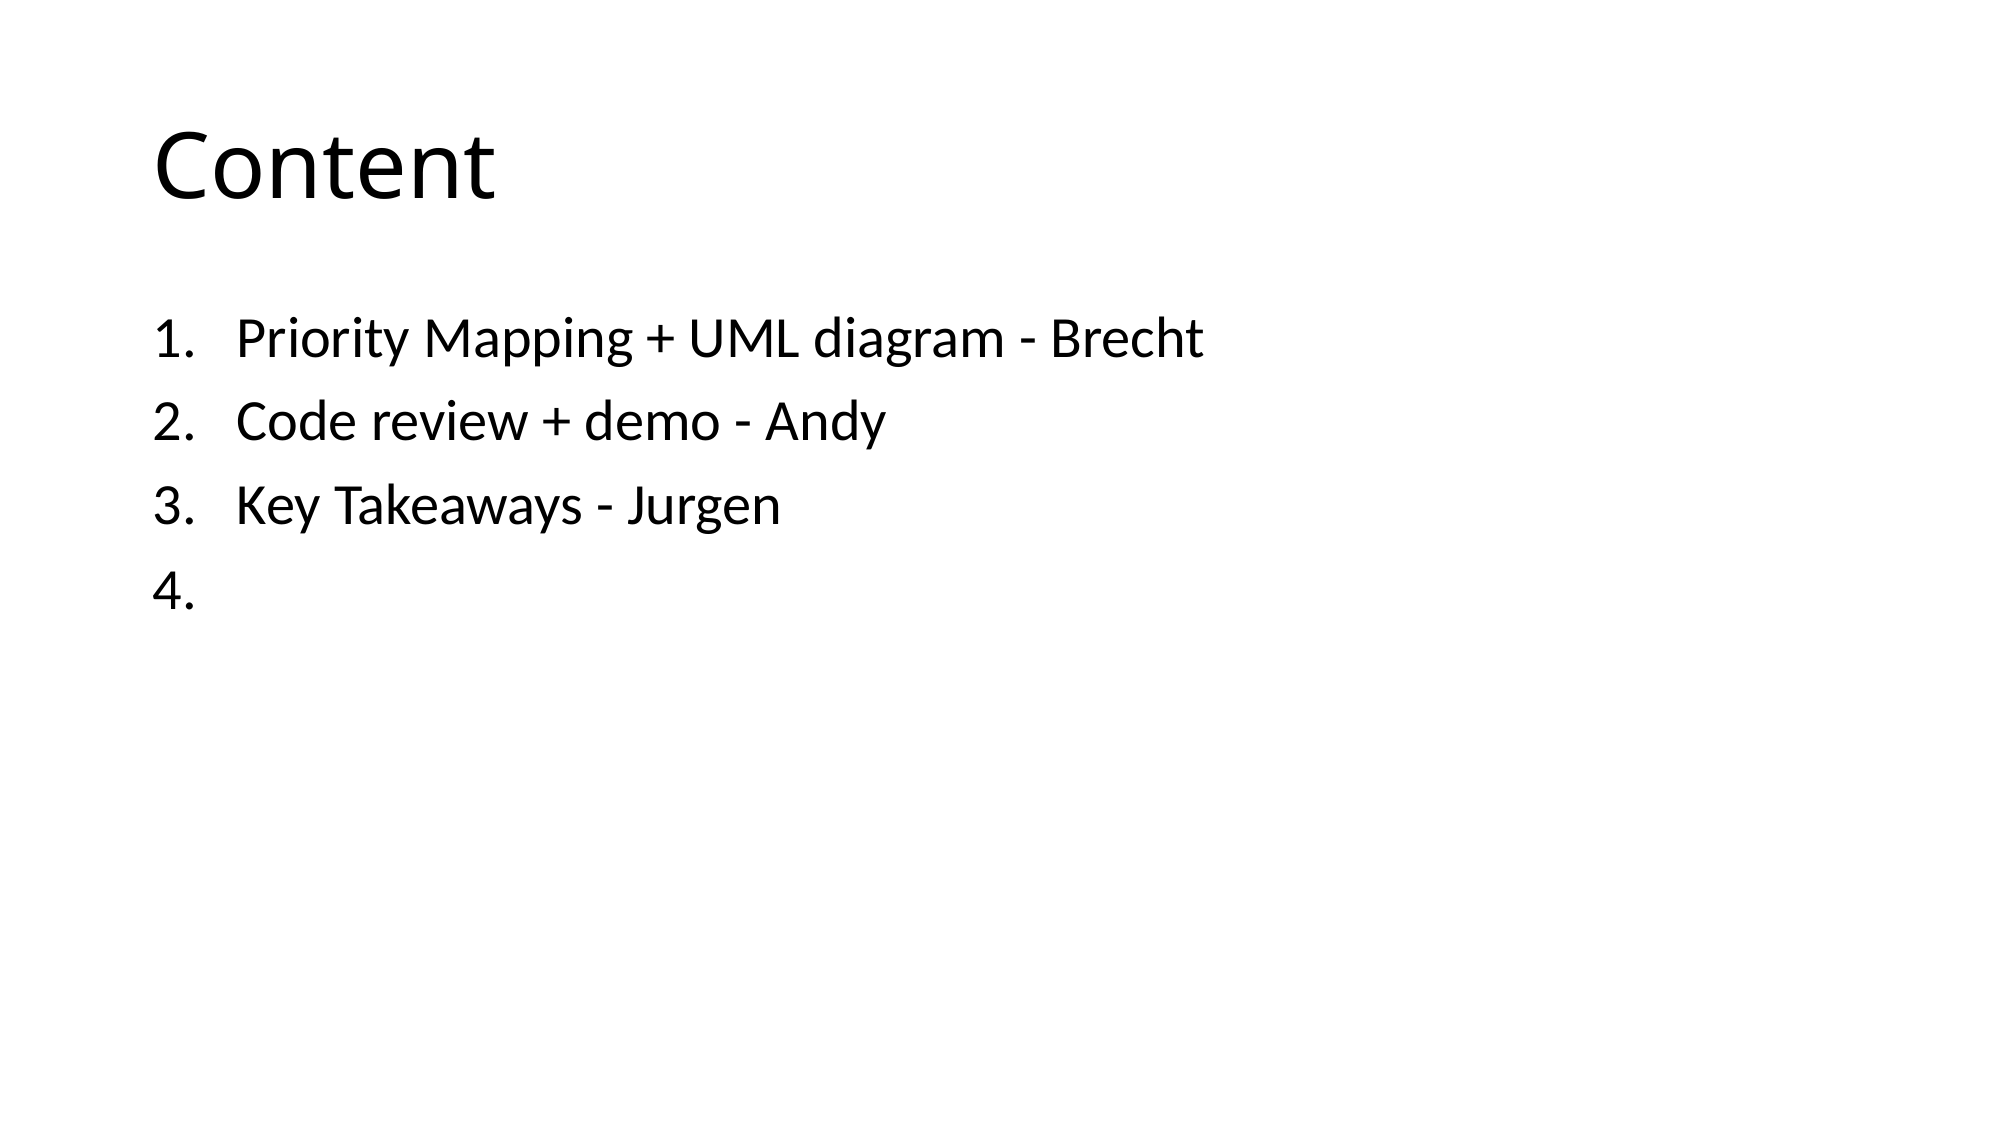

# Content
Priority Mapping + UML diagram - Brecht
Code review + demo - Andy
Key Takeaways - Jurgen